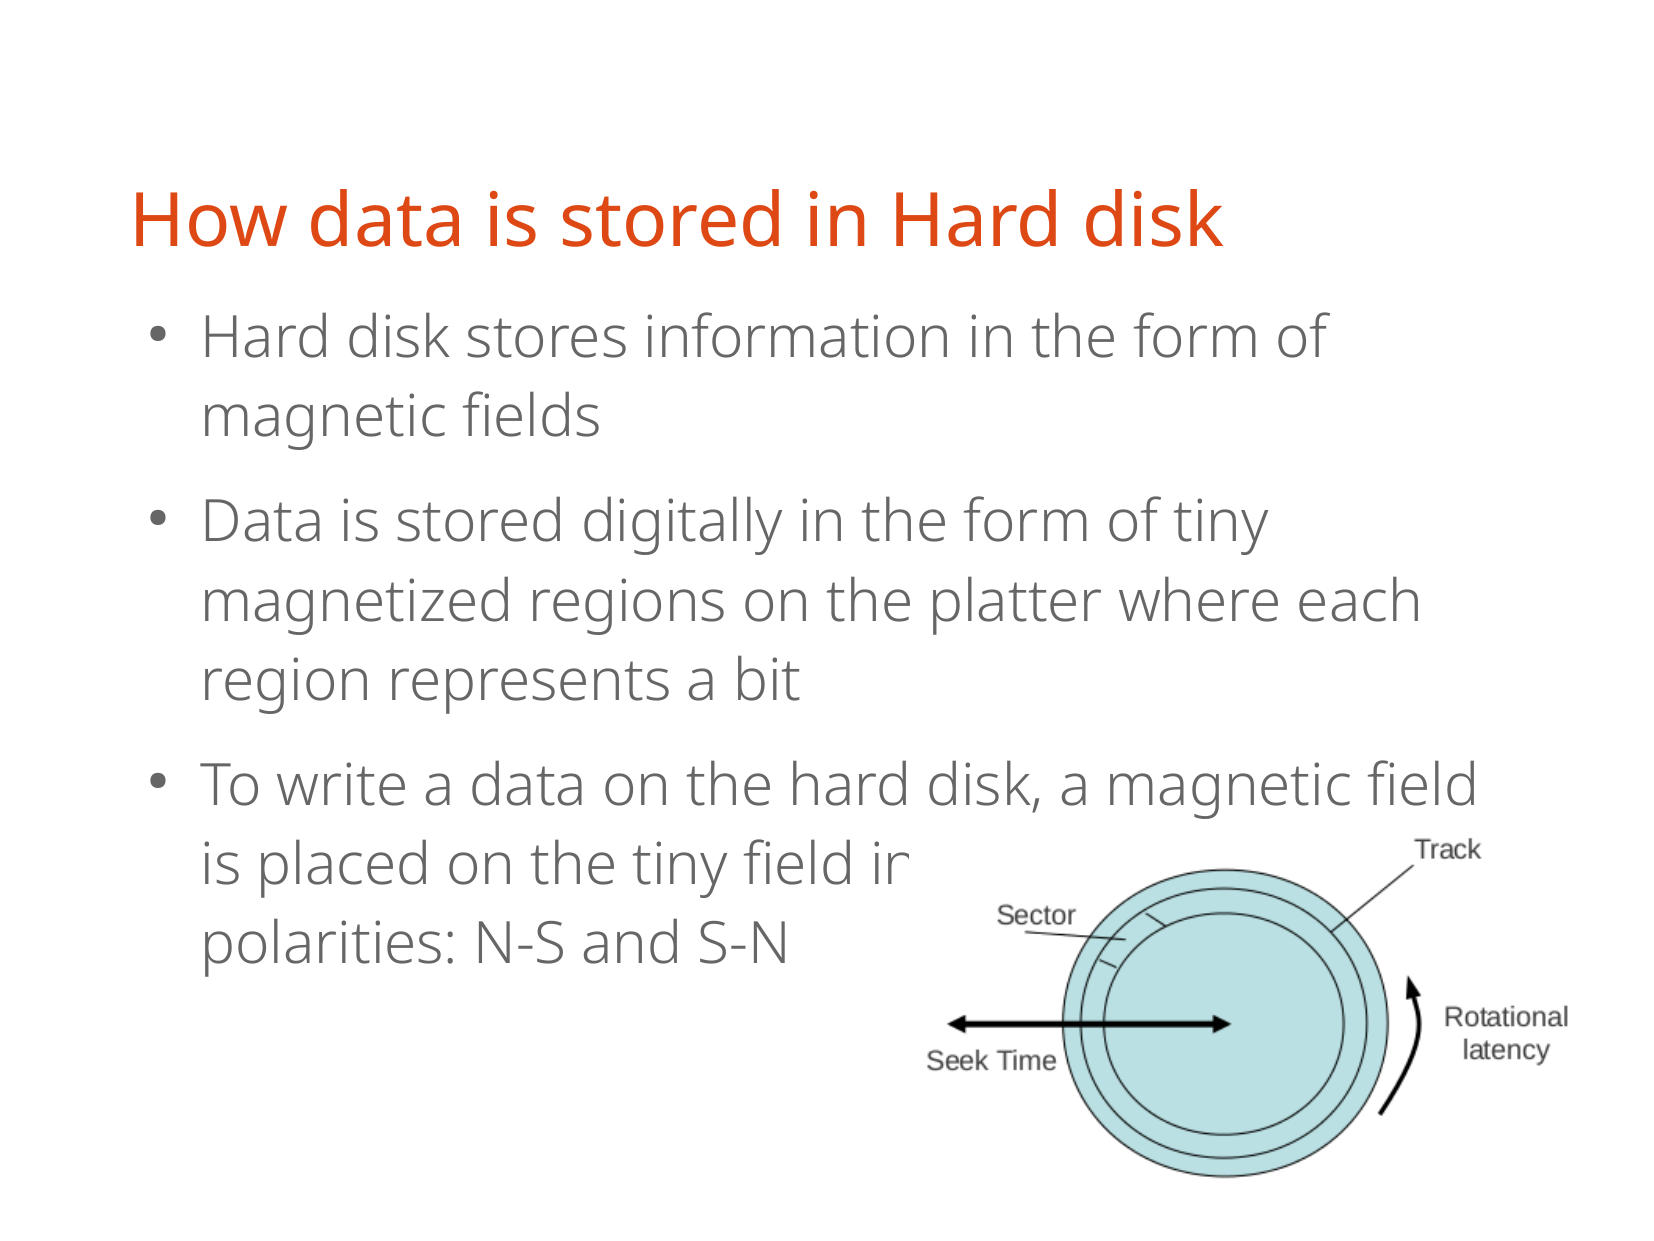

# How data is stored in Hard disk
Hard disk stores information in the form of magnetic fields
Data is stored digitally in the form of tiny magnetized regions on the platter where each region represents a bit
To write a data on the hard disk, a magnetic field is placed on the tiny field in one of these two polarities: N-S and S-N